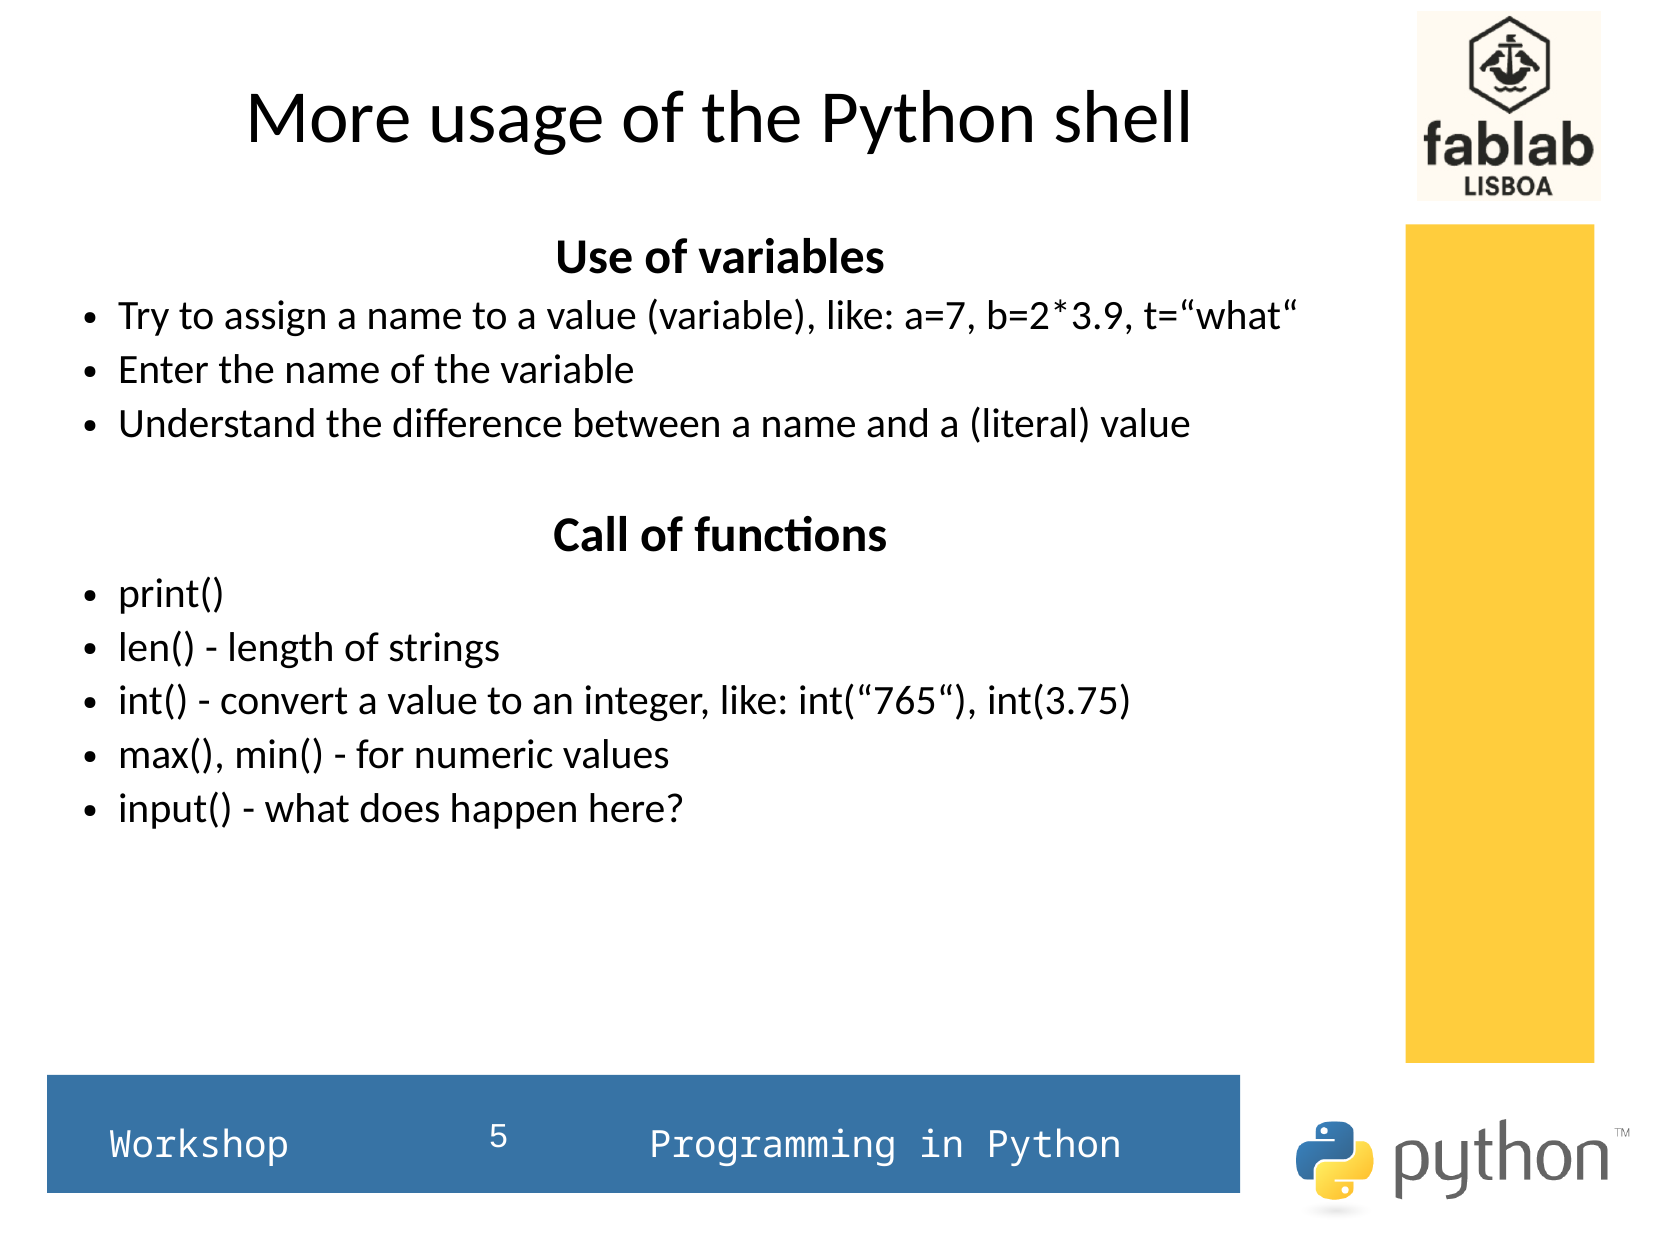

# More usage of the Python shell
Use of variables
Try to assign a name to a value (variable), like: a=7, b=2*3.9, t=“what“
Enter the name of the variable
Understand the difference between a name and a (literal) value
Call of functions
print()
len() - length of strings
int() - convert a value to an integer, like: int(“765“), int(3.75)
max(), min() - for numeric values
input() - what does happen here?
Workshop Programming in Python